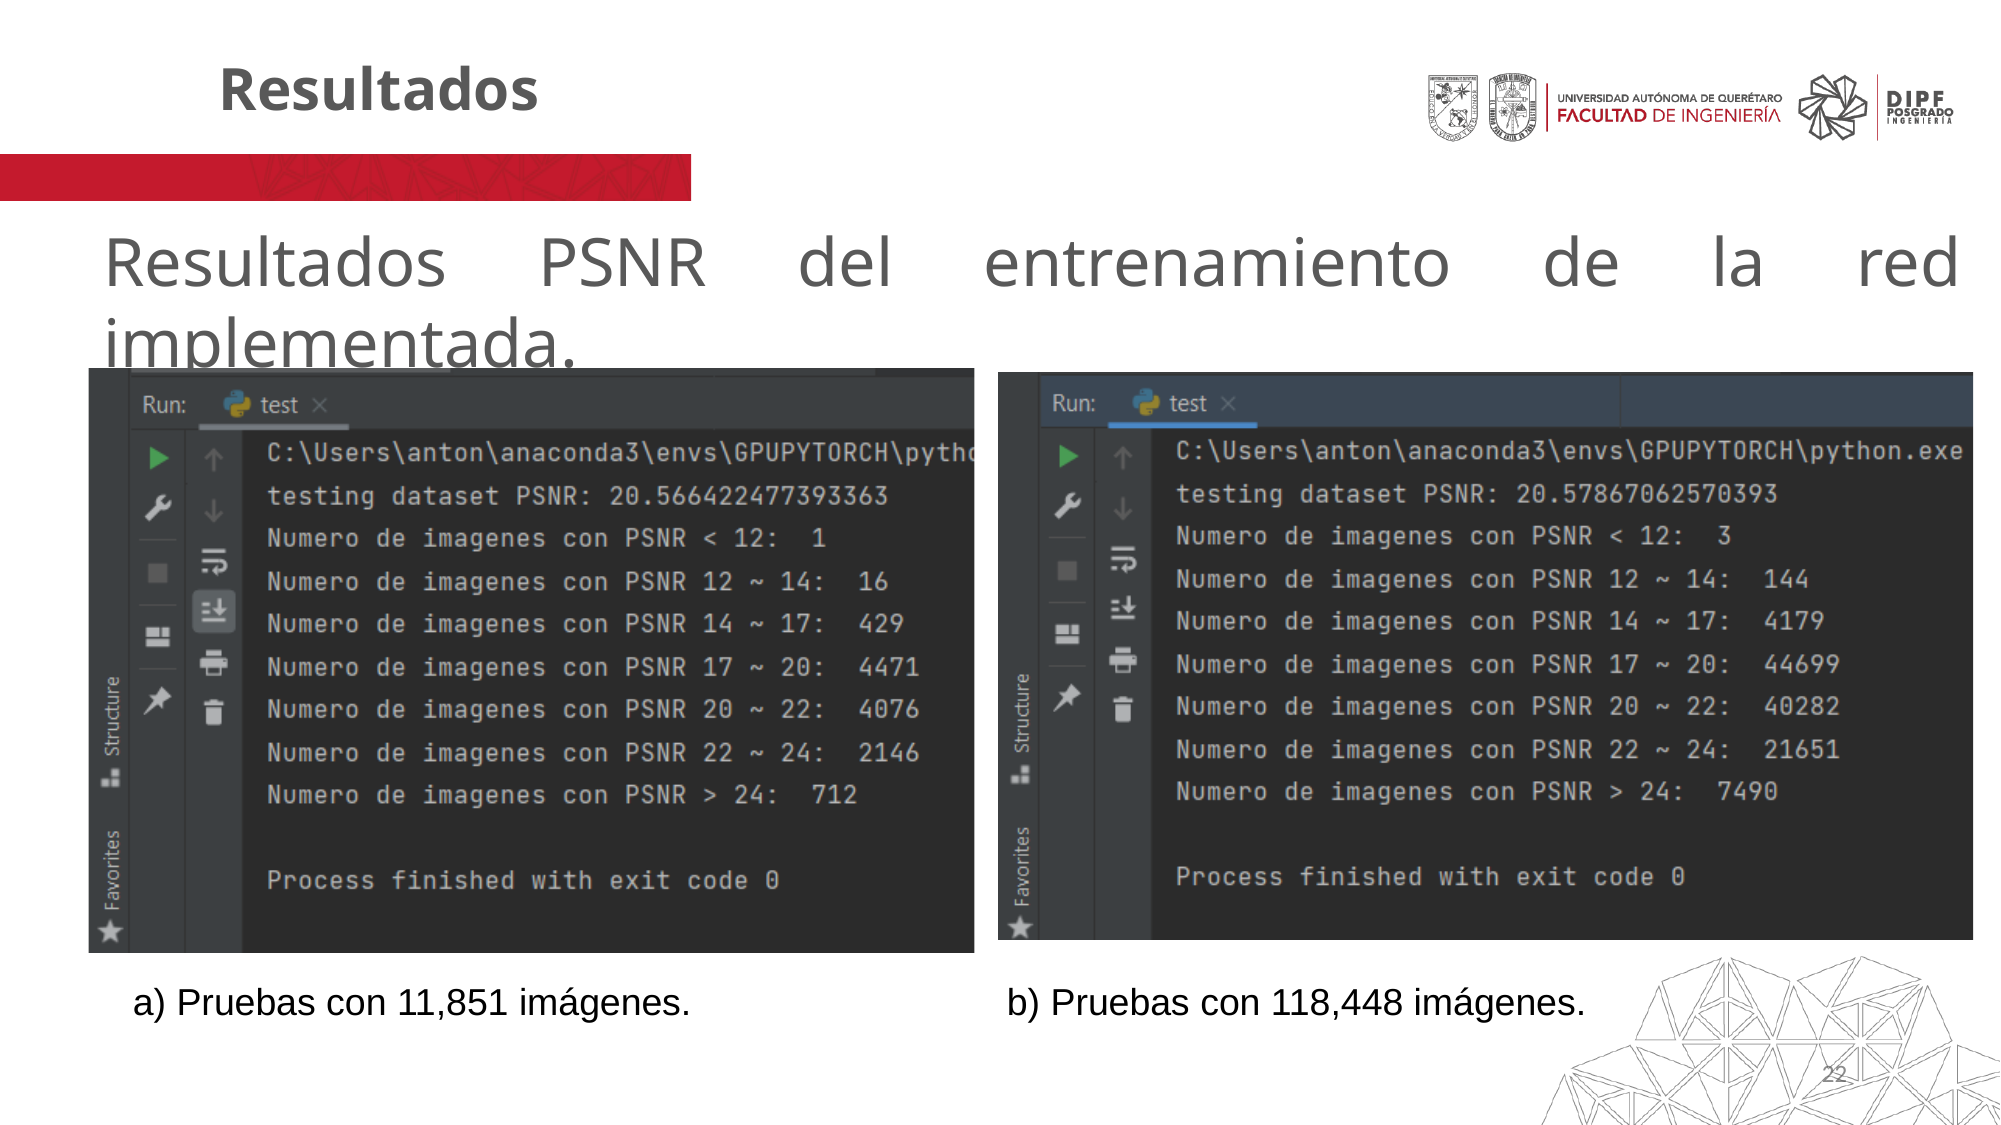

Resultados
Resultados PSNR del entrenamiento de la red implementada.
Descripcion de PNSR
a) Pruebas con 11,851 imágenes.
b) Pruebas con 118,448 imágenes.
22